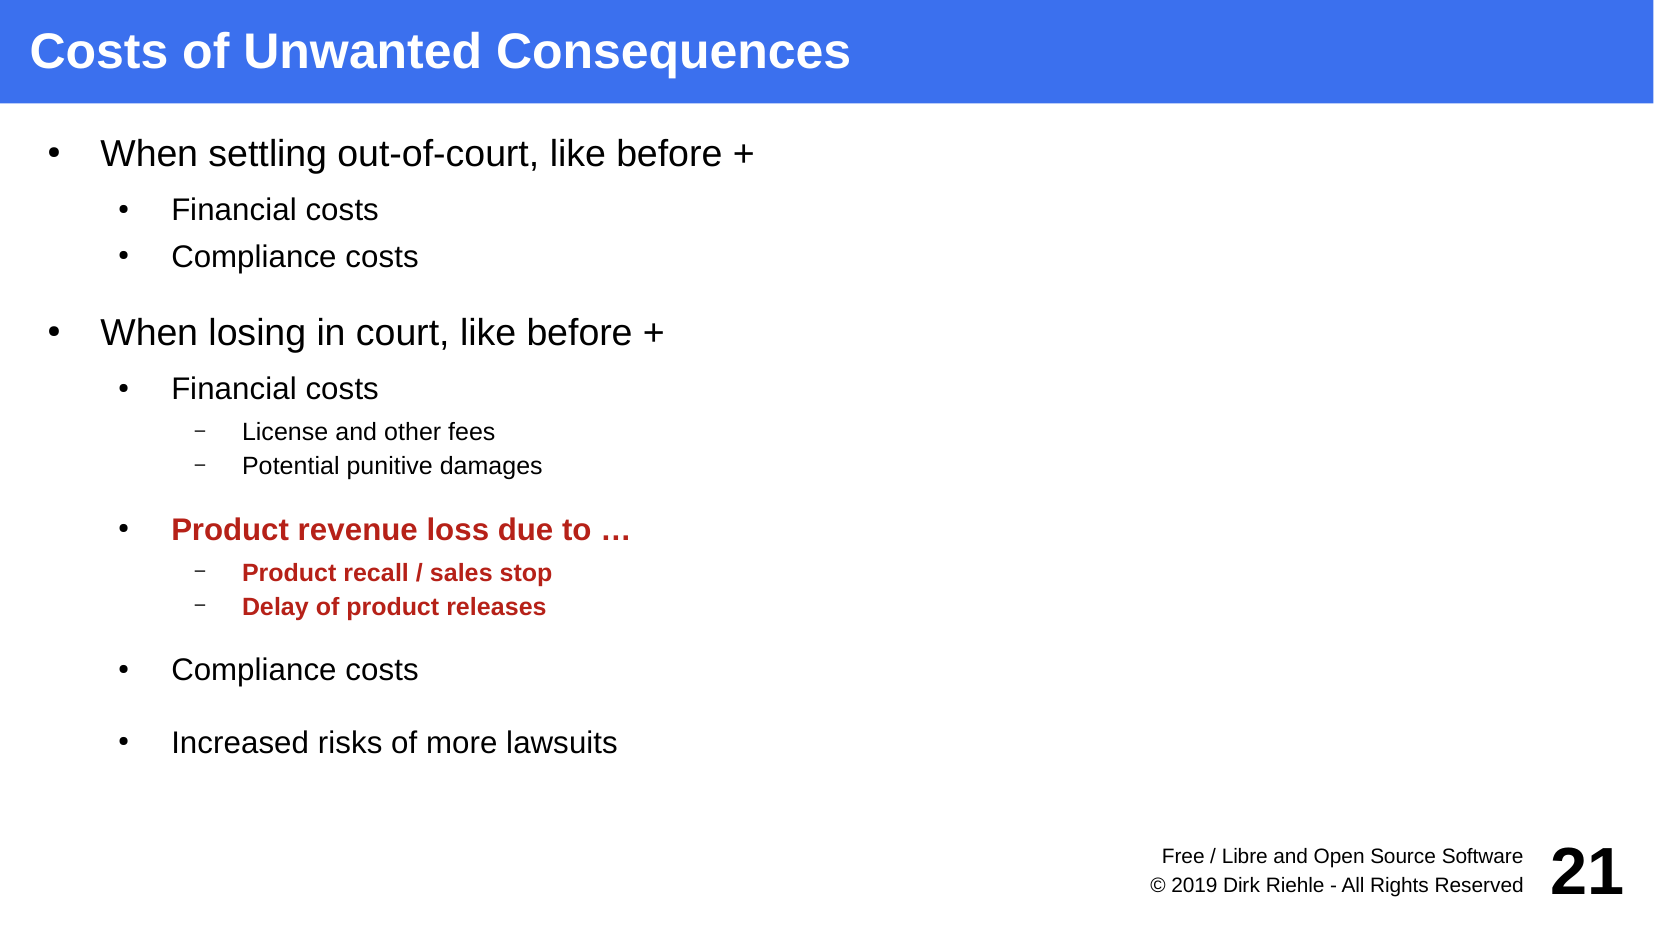

# Costs of Unwanted Consequences
When settling out-of-court, like before +
Financial costs
Compliance costs
When losing in court, like before +
Financial costs
License and other fees
Potential punitive damages
Product revenue loss due to …
Product recall / sales stop
Delay of product releases
Compliance costs
Increased risks of more lawsuits
Free / Libre and Open Source Software
21
© 2019 Dirk Riehle - All Rights Reserved